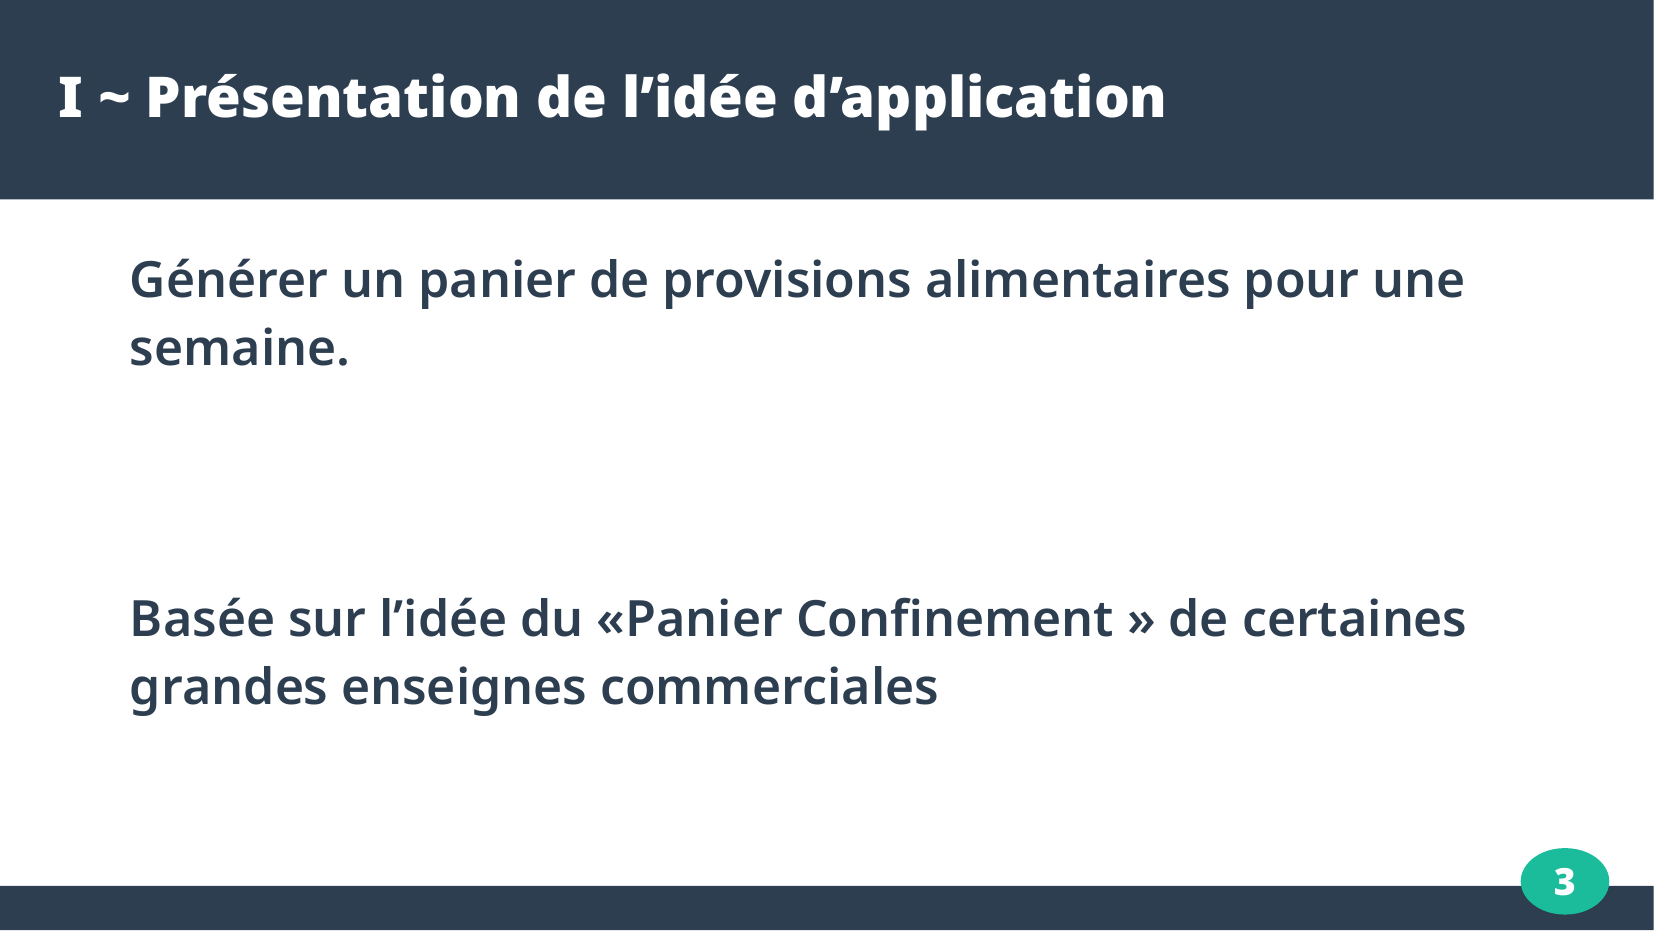

# I ~ Présentation de l’idée d’application
Générer un panier de provisions alimentaires pour une semaine.
Basée sur l’idée du «Panier Confinement » de certaines grandes enseignes commerciales
3